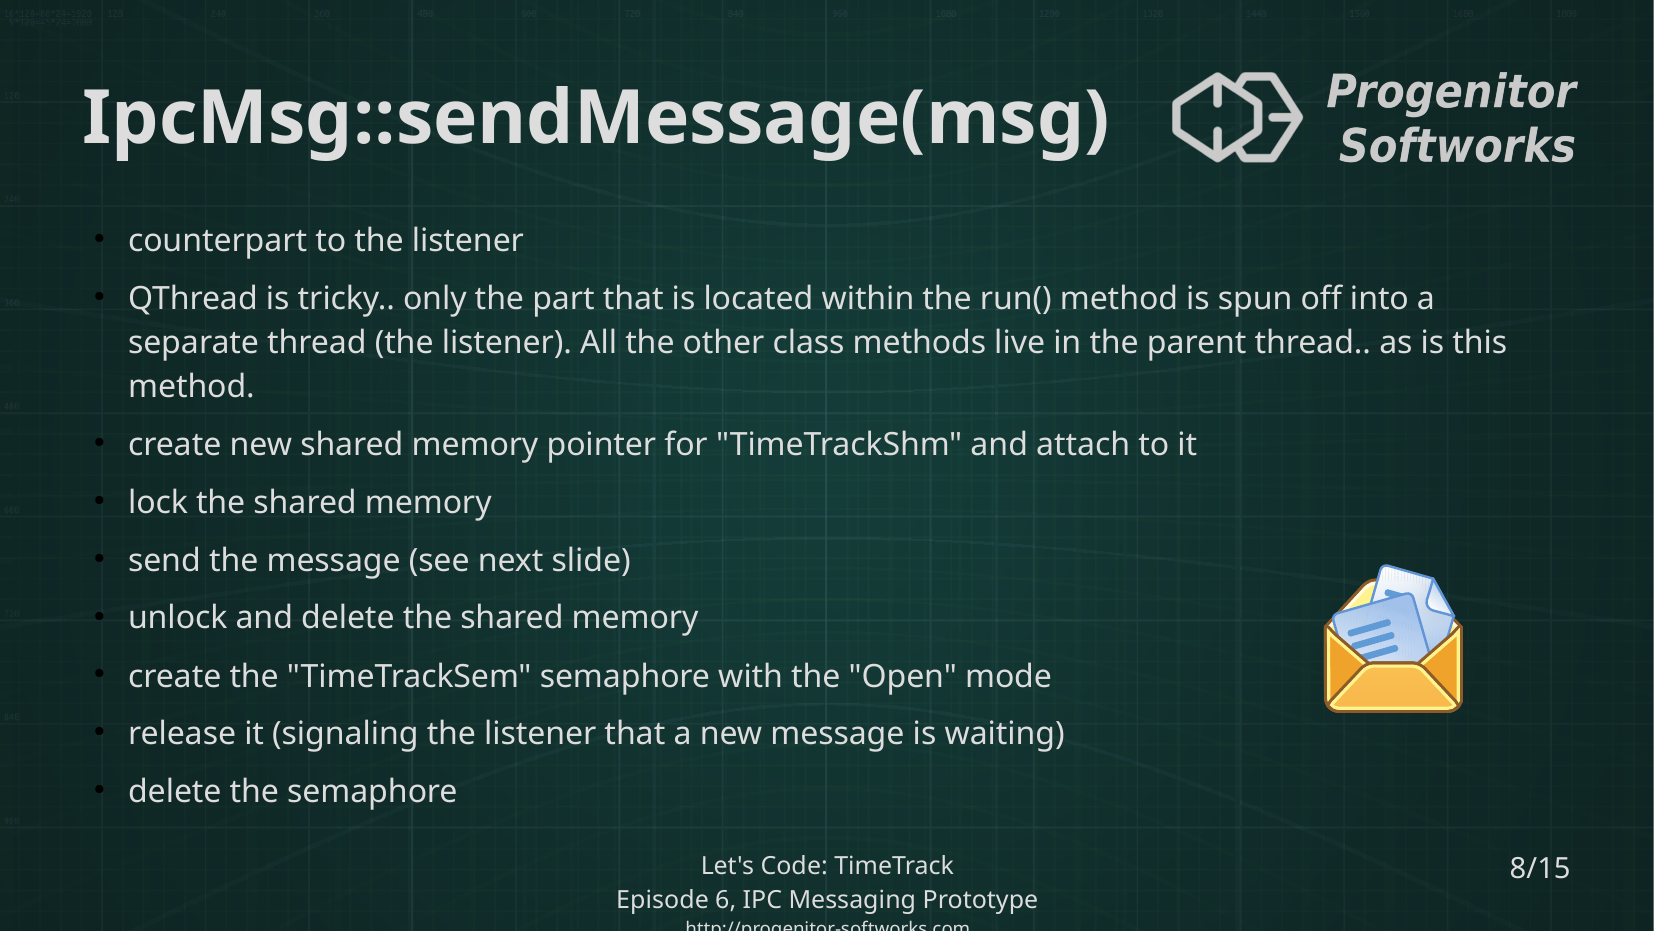

# IpcMsg::sendMessage(msg)
counterpart to the listener
QThread is tricky.. only the part that is located within the run() method is spun off into a separate thread (the listener). All the other class methods live in the parent thread.. as is this method.
create new shared memory pointer for "TimeTrackShm" and attach to it
lock the shared memory
send the message (see next slide)
unlock and delete the shared memory
create the "TimeTrackSem" semaphore with the "Open" mode
release it (signaling the listener that a new message is waiting)
delete the semaphore
8